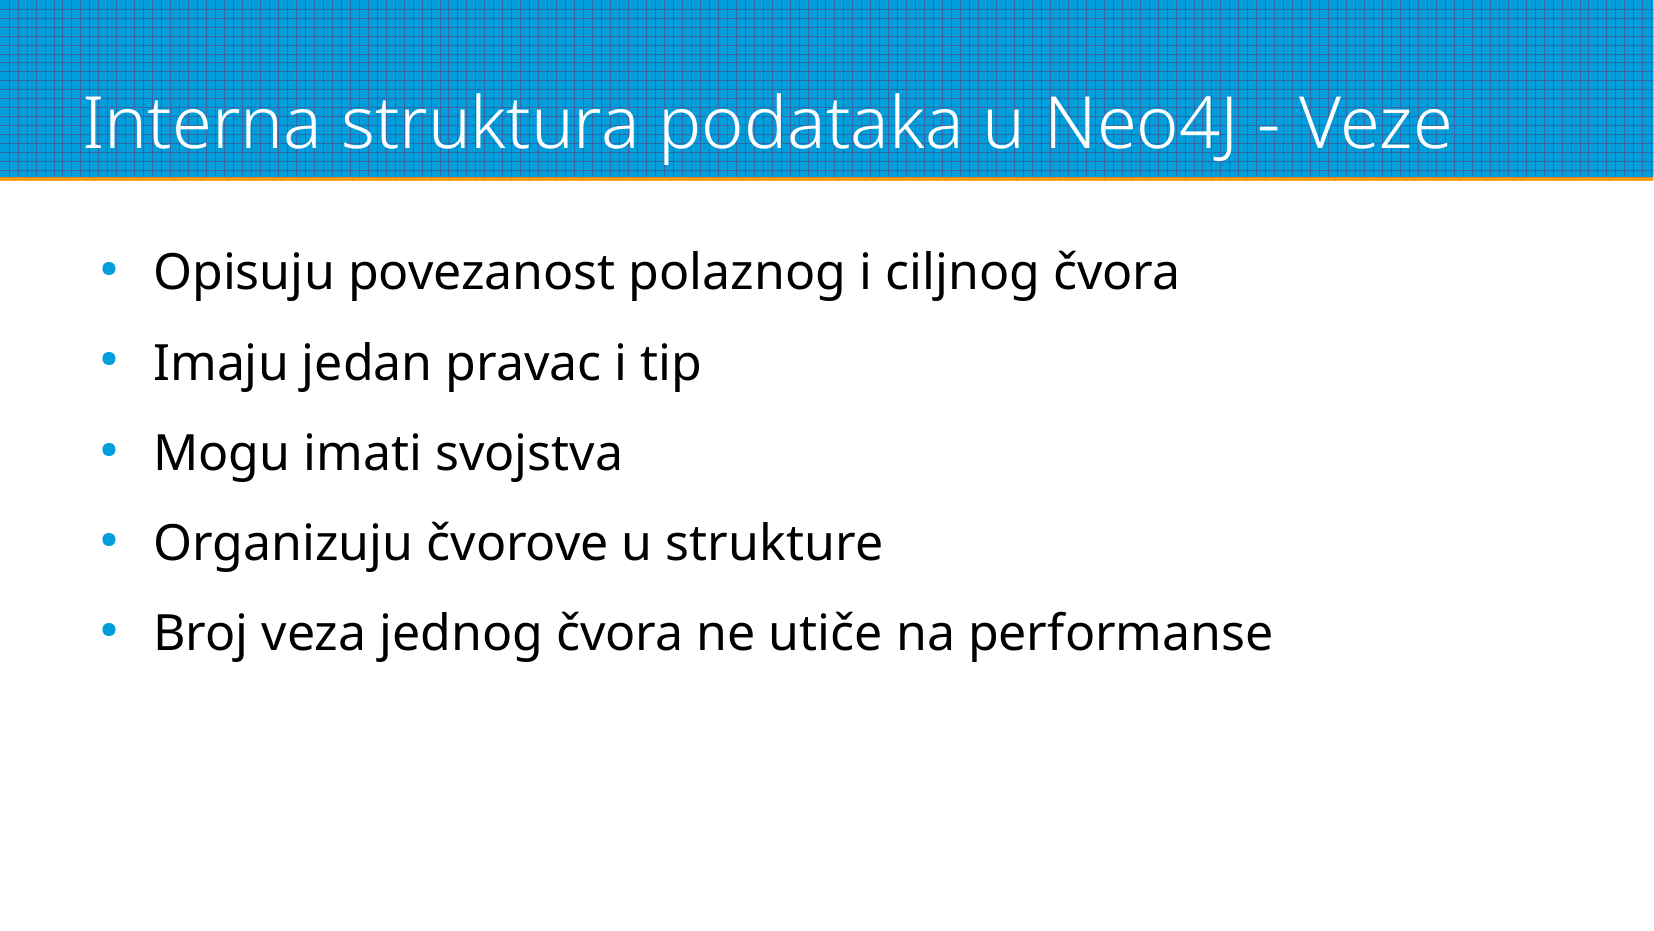

# Interna struktura podataka u Neo4J - Veze
Opisuju povezanost polaznog i ciljnog čvora
Imaju jedan pravac i tip
Mogu imati svojstva
Organizuju čvorove u strukture
Broj veza jednog čvora ne utiče na performanse